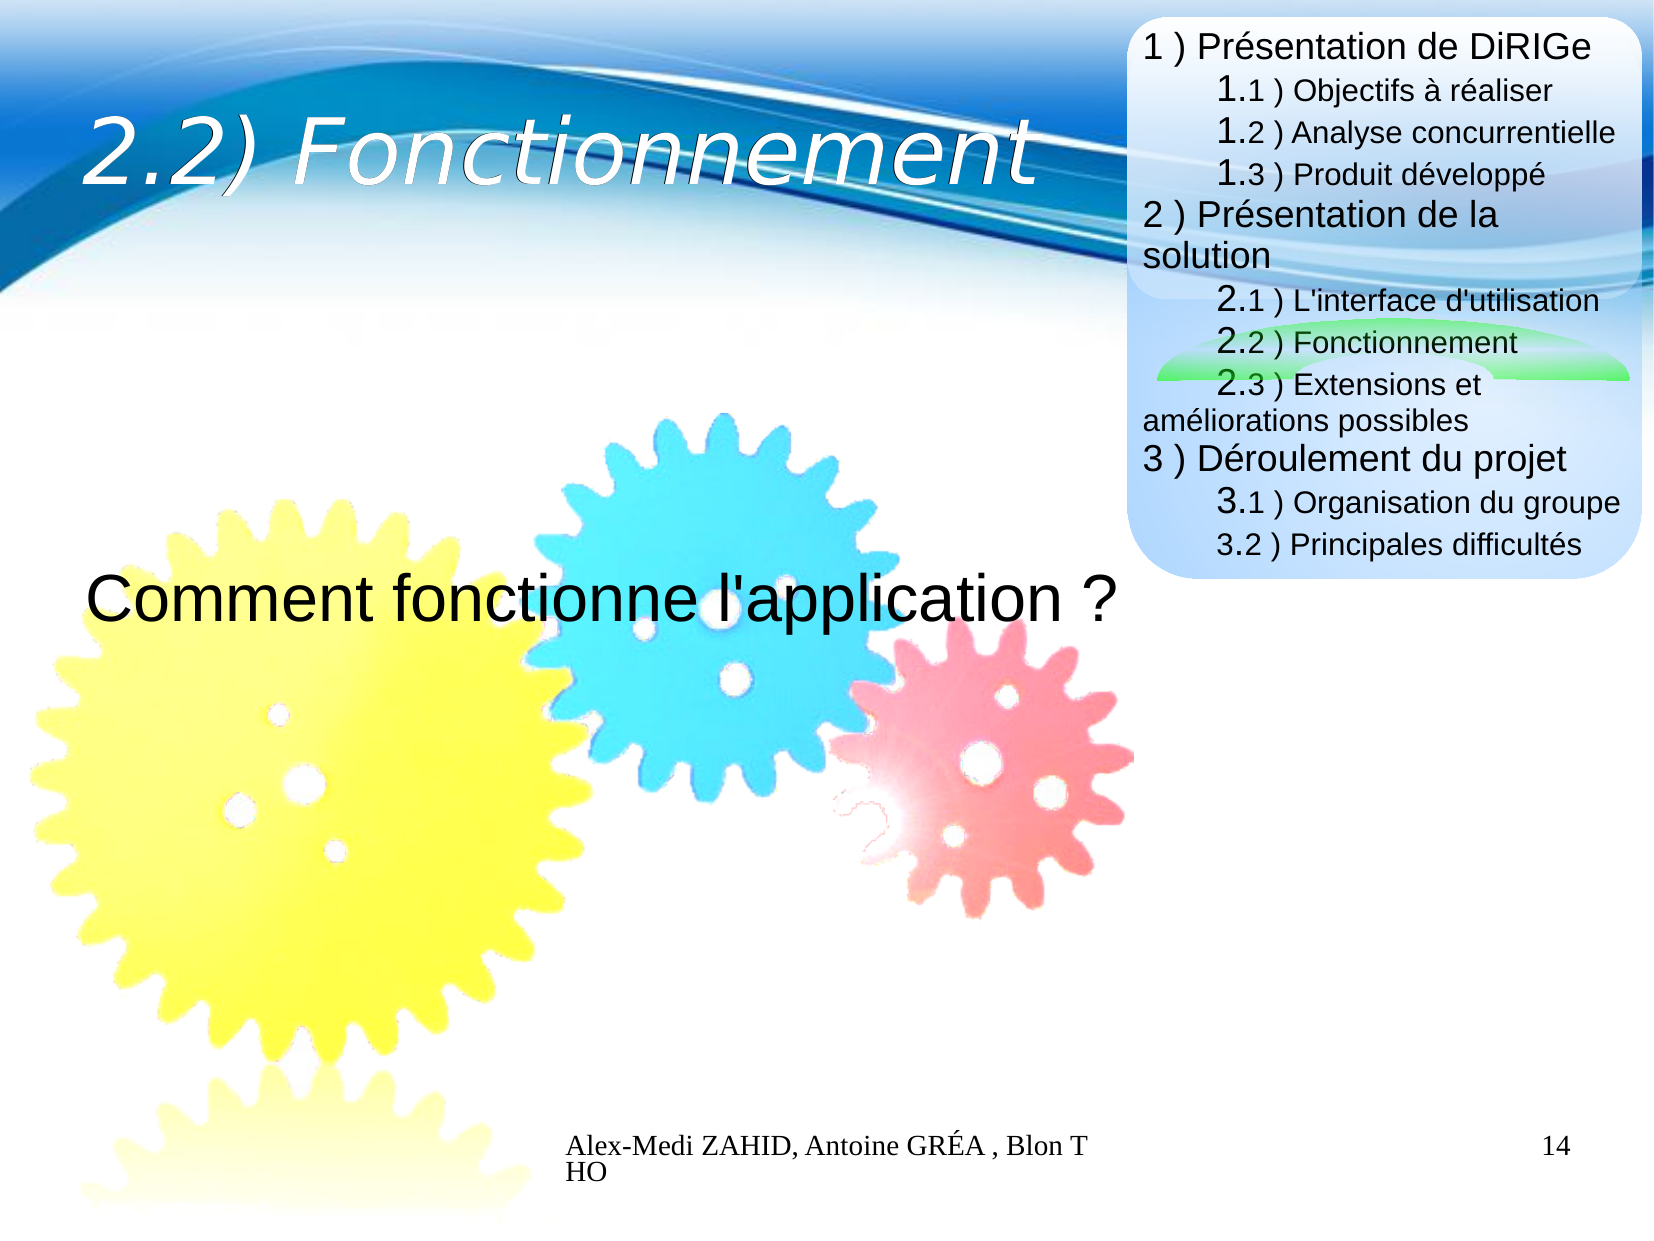

# 2.2) Fonctionnement
Comment fonctionne l'application ?
Alex-Medi ZAHID, Antoine GRÉA , Blon THO
14